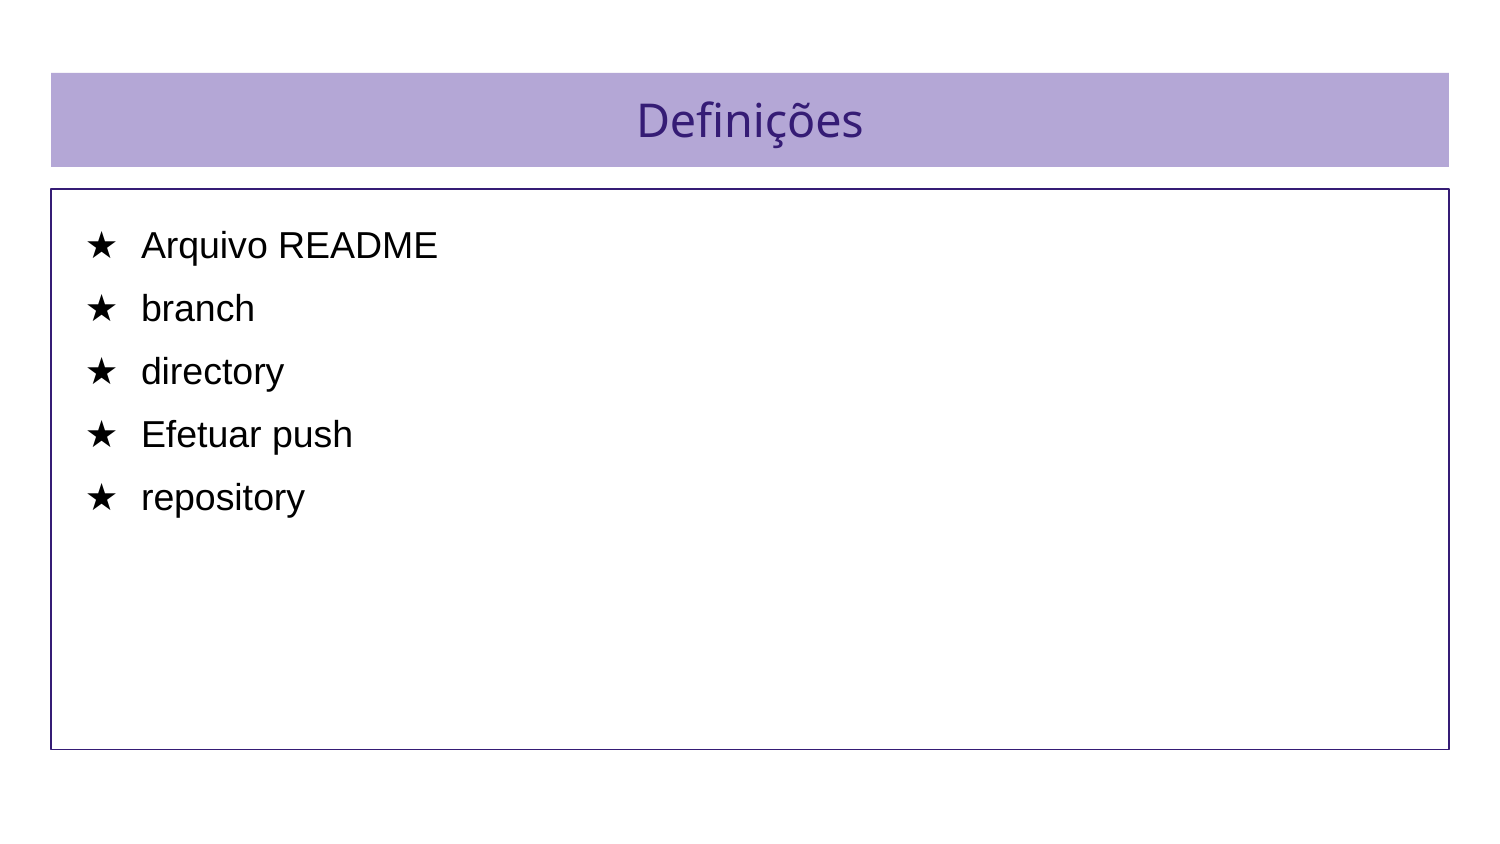

# Definições
Arquivo README
branch
directory
Efetuar push
repository